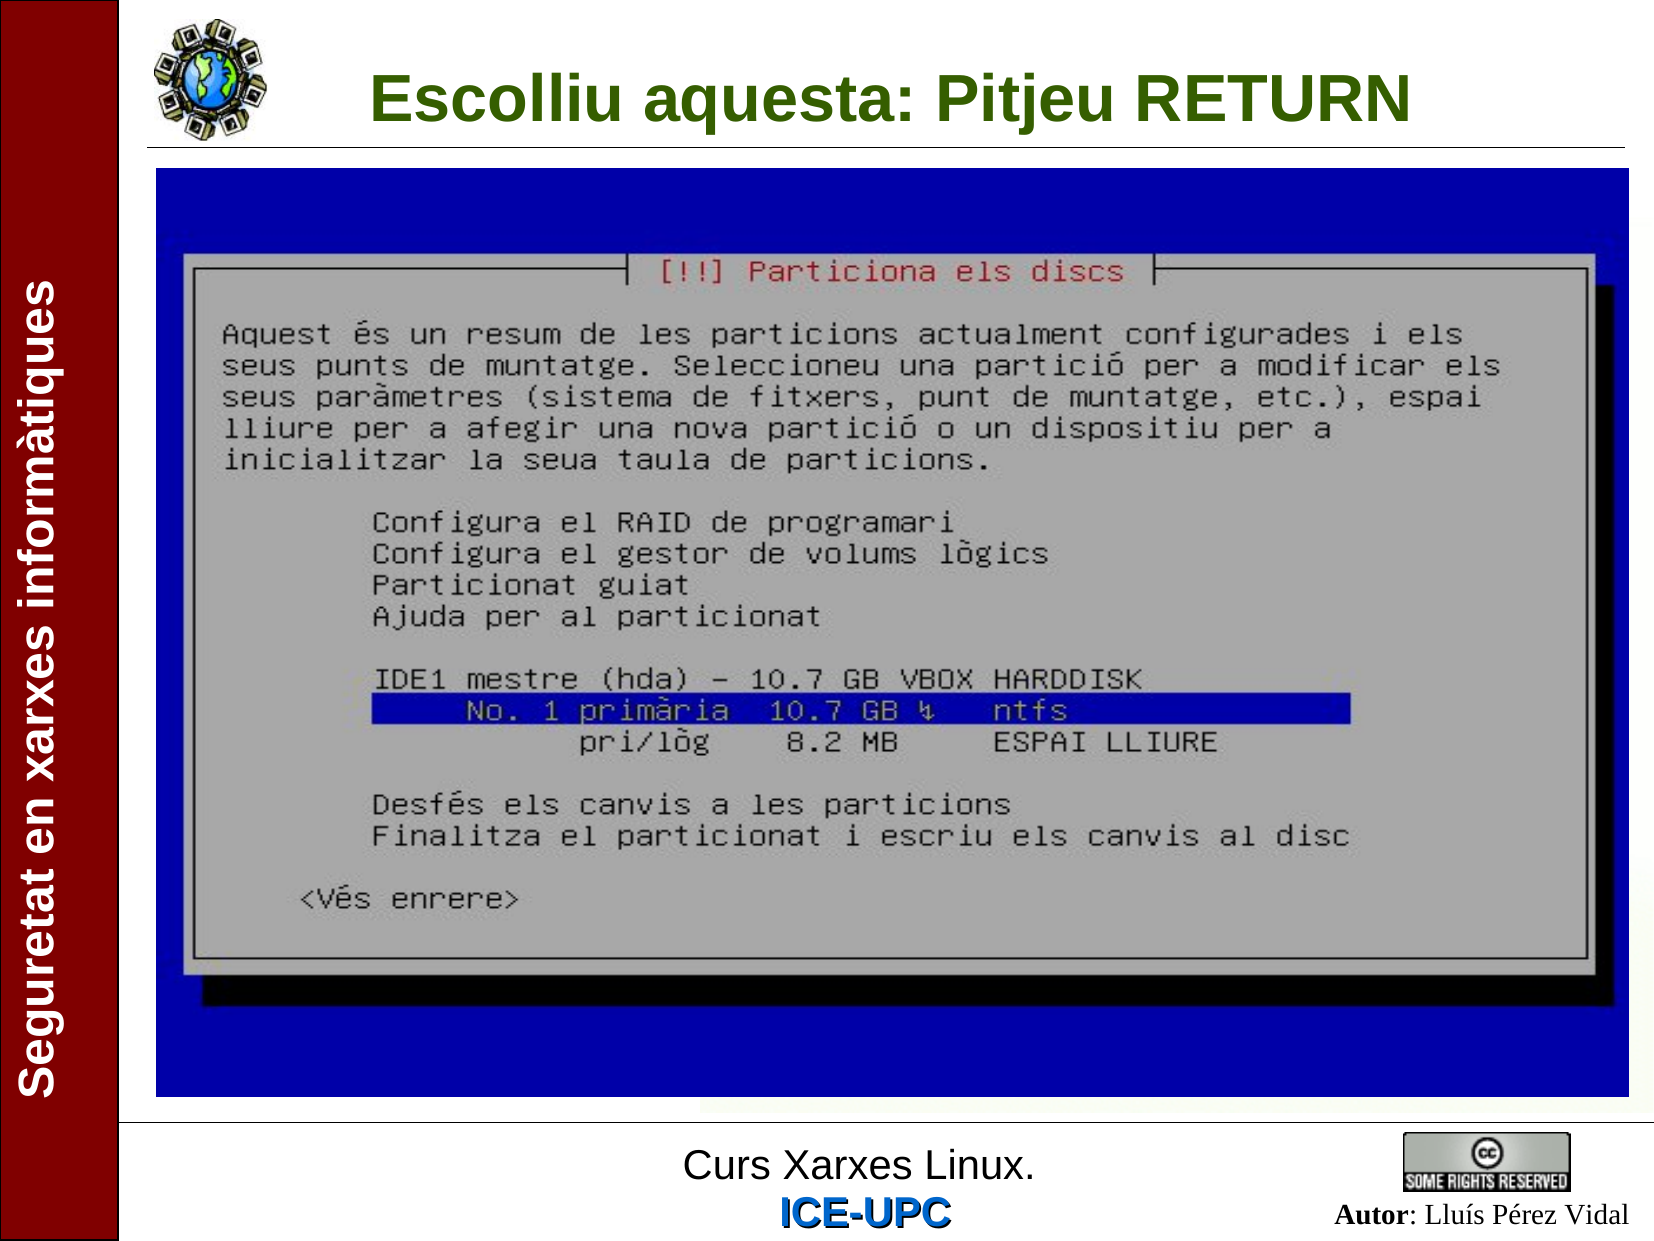

# Escolliu aquesta: Pitjeu RETURN
 Croquis d'arquitectura mostrant les 3 zones